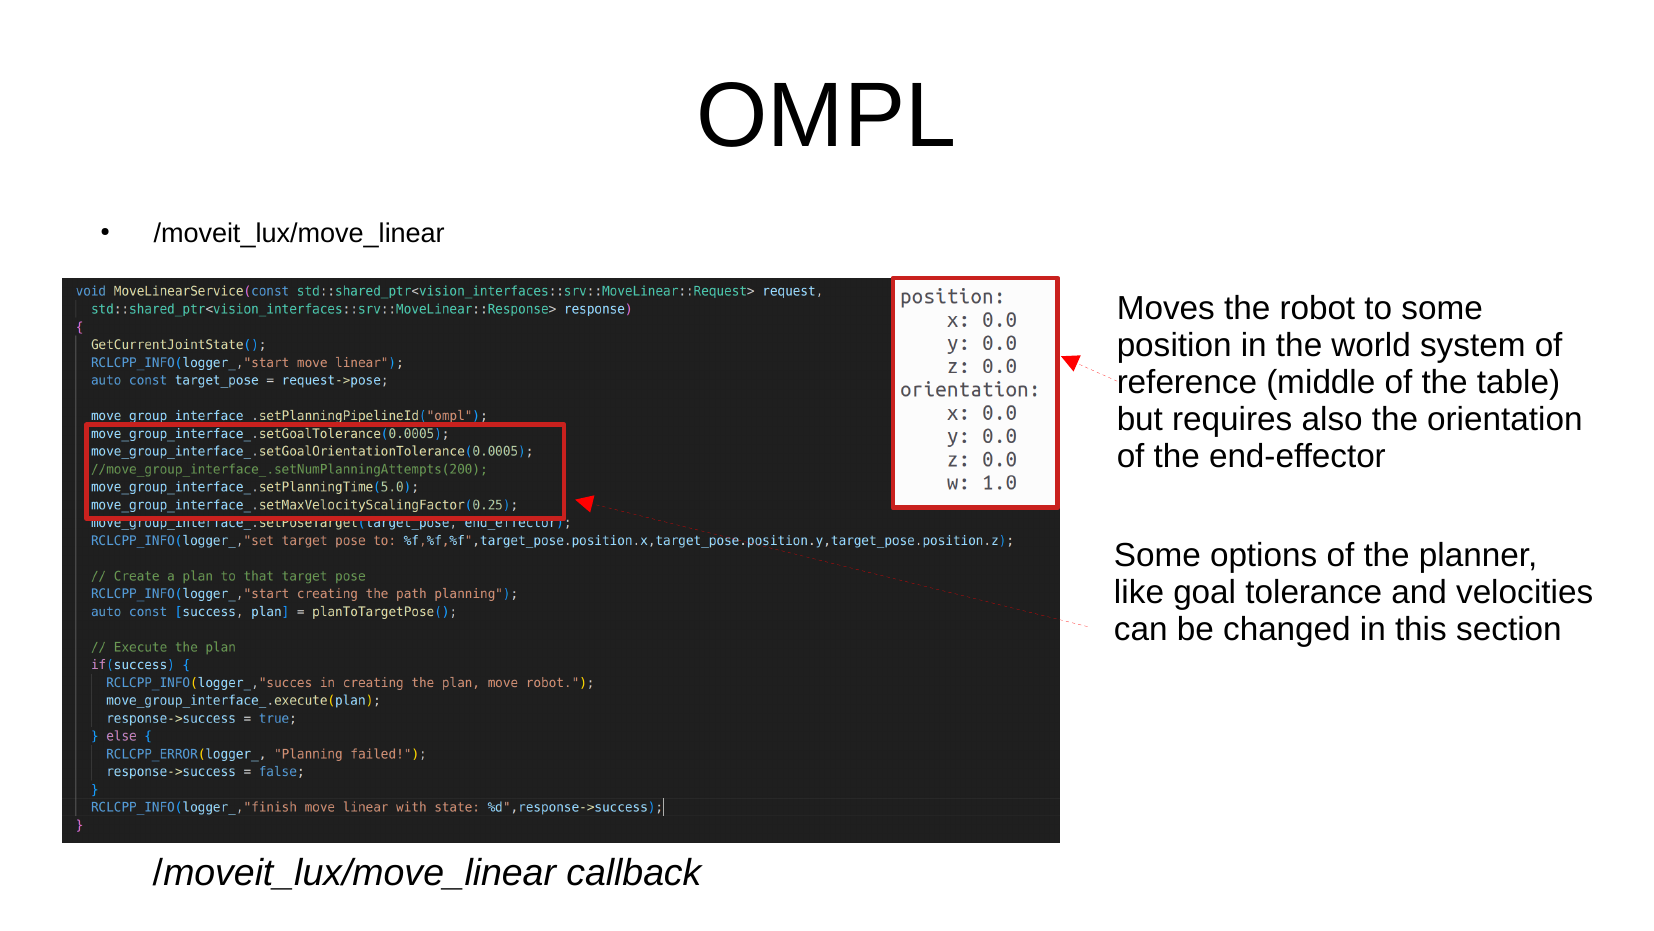

# OMPL
Moves the robot to some position in the world system of reference (middle of the table) but requires also the orientation of the end-effector
/moveit_lux/move_linear
Some options of the planner, like goal tolerance and velocities can be changed in this section
 /moveit_lux/move_linear callback